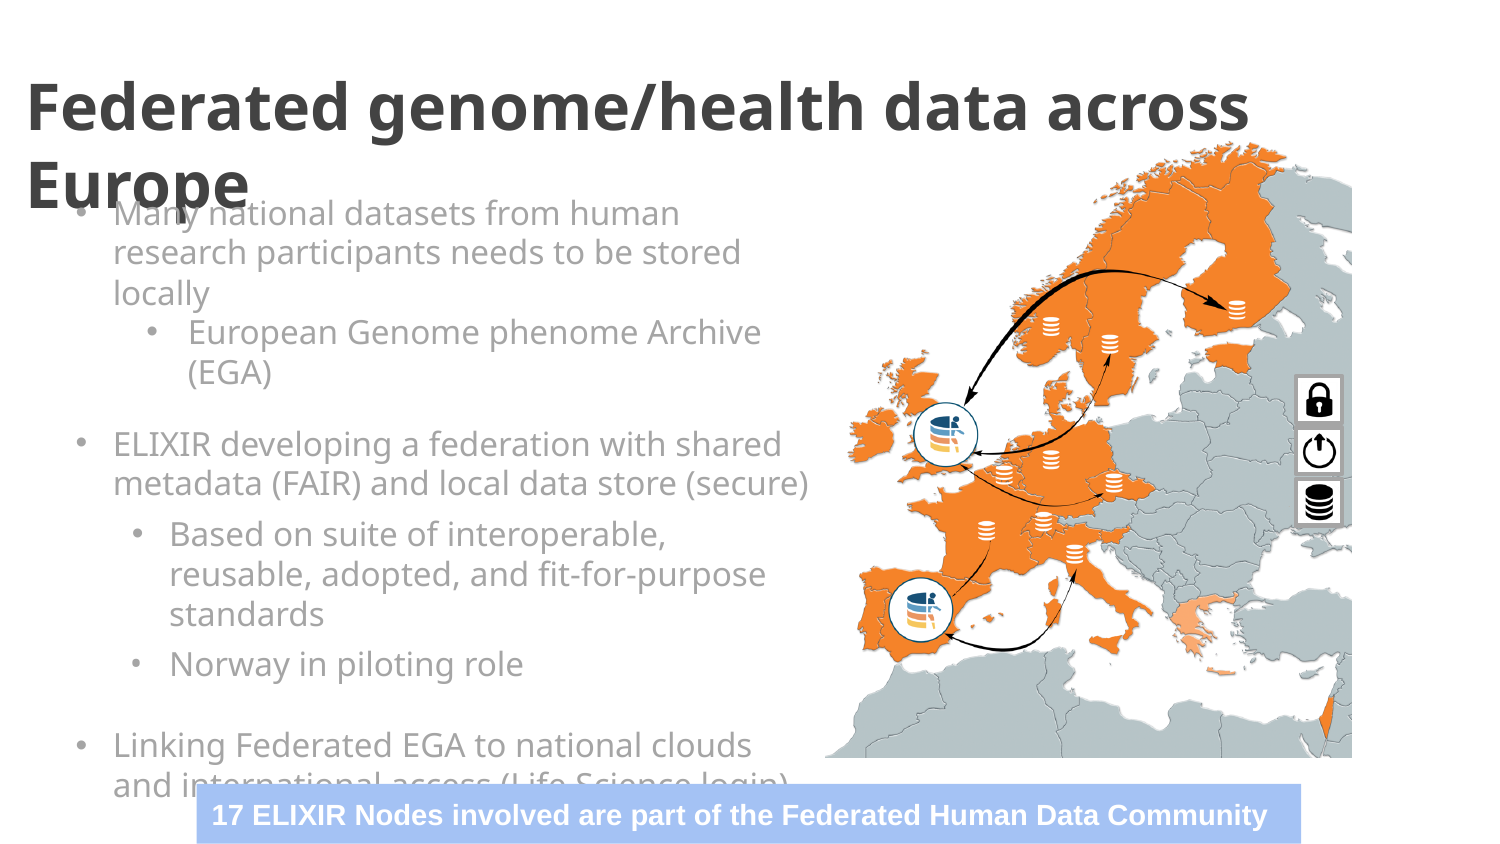

Federated genome/health data across Europe
Many national datasets from human research participants needs to be stored locally
European Genome phenome Archive (EGA)
ELIXIR developing a federation with shared metadata (FAIR) and local data store (secure)
Based on suite of interoperable, reusable, adopted, and fit-for-purpose standards
Norway in piloting role
Linking Federated EGA to national clouds and international access (Life Science login)
17 ELIXIR Nodes involved are part of the Federated Human Data Community